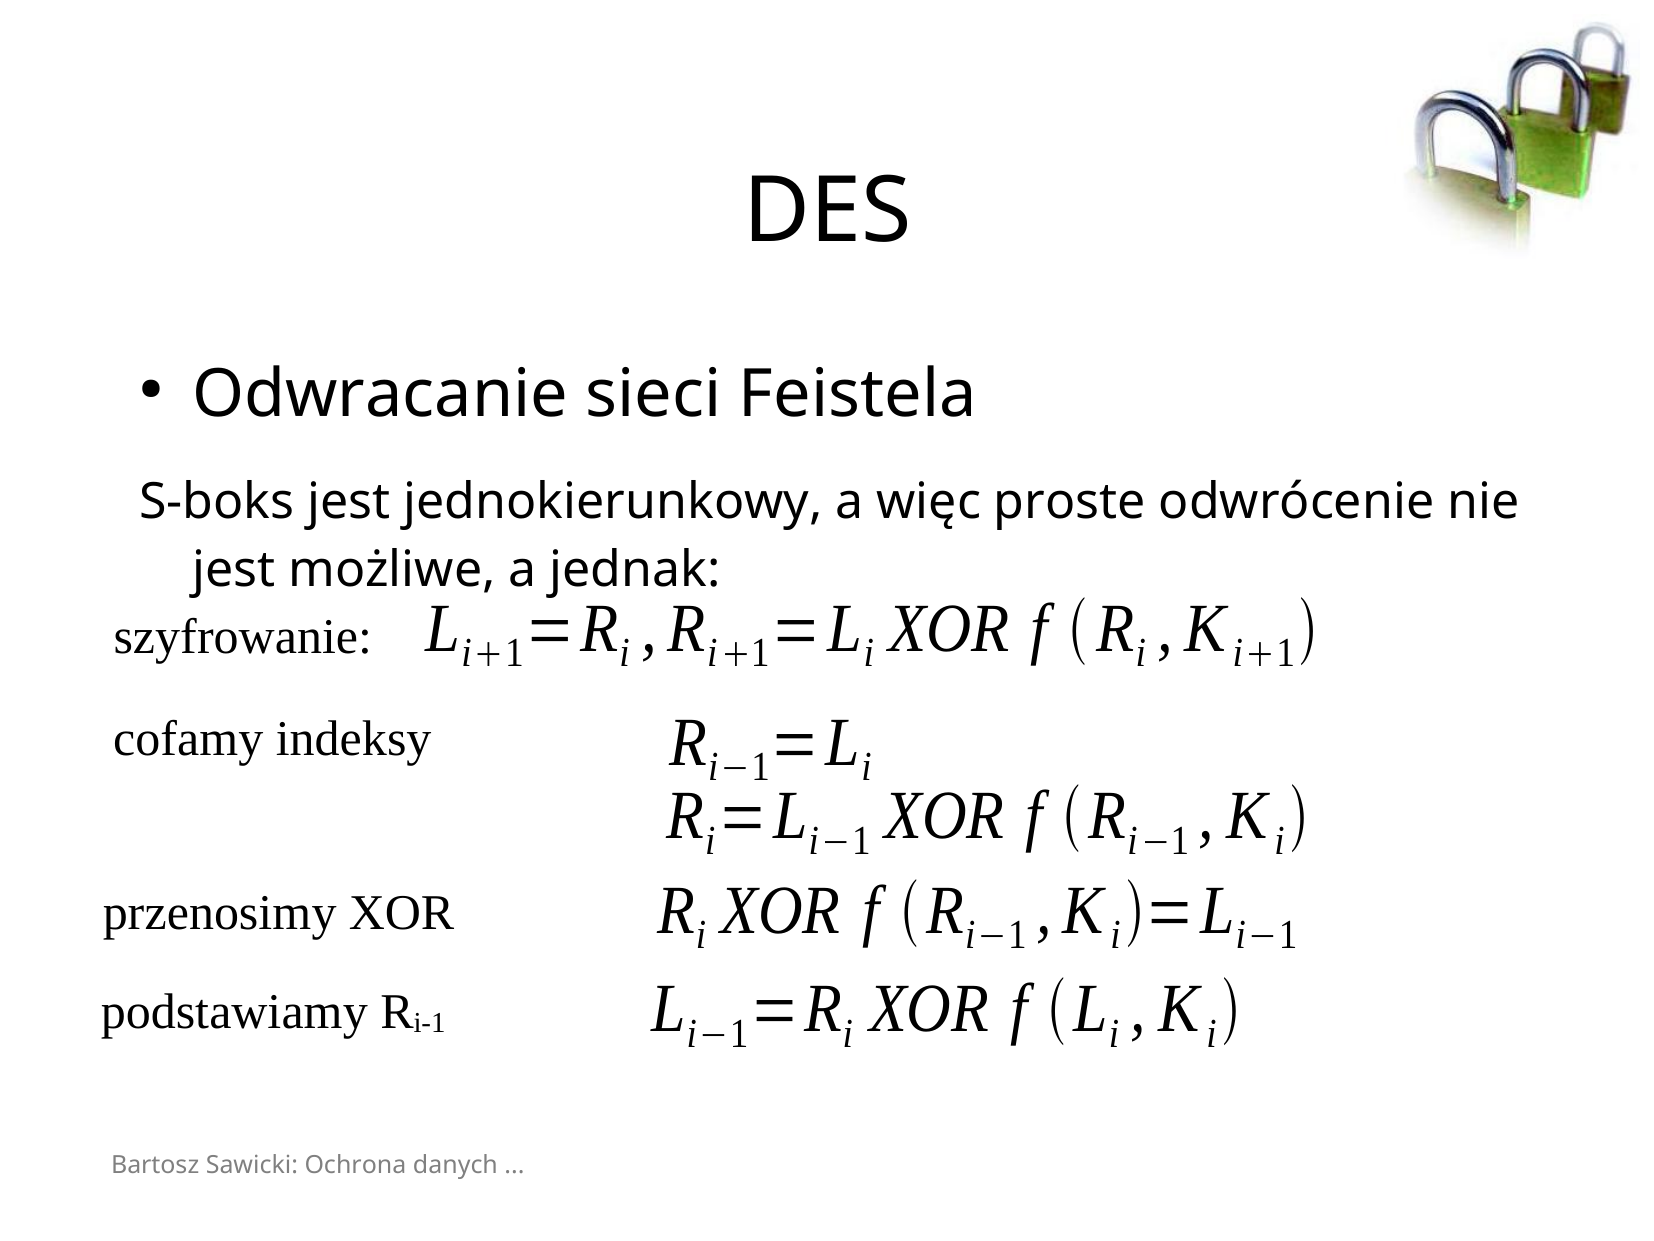

# DES
Odwracanie sieci Feistela
S-boks jest jednokierunkowy, a więc proste odwrócenie nie jest możliwe, a jednak:
szyfrowanie:
cofamy indeksy
przenosimy XOR
podstawiamy Ri-1